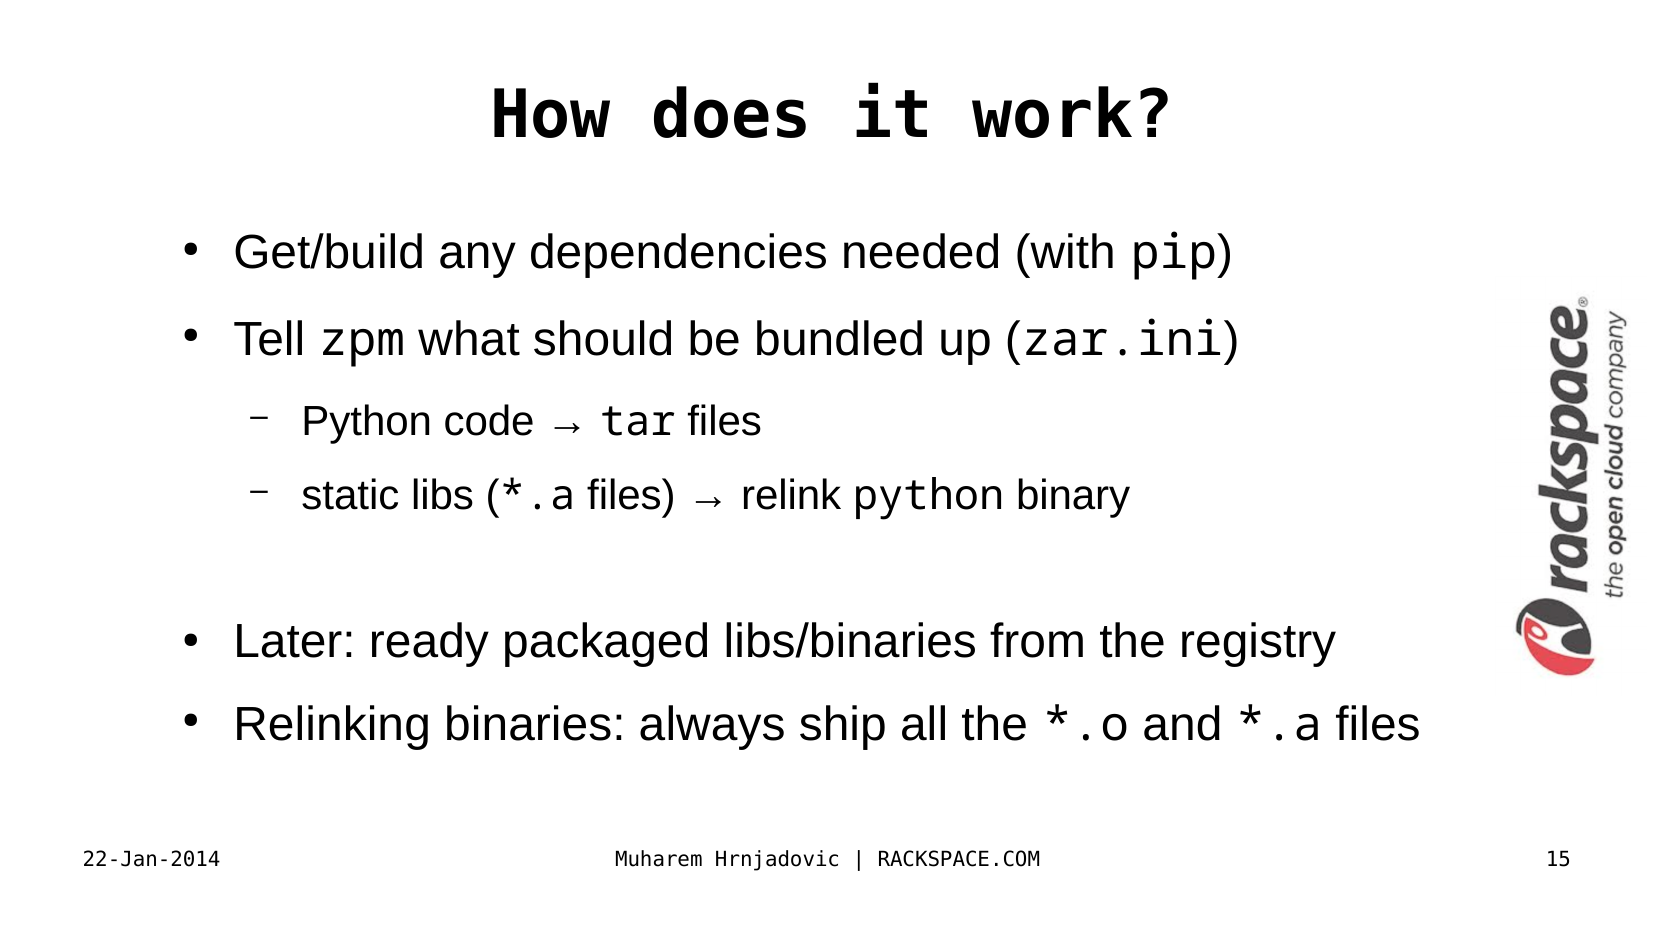

# How does it work?
Get/build any dependencies needed (with pip)
Tell zpm what should be bundled up (zar.ini)
Python code → tar files
static libs (*.a files) → relink python binary
Later: ready packaged libs/binaries from the registry
Relinking binaries: always ship all the *.o and *.a files
22-Jan-2014
Muharem Hrnjadovic | RACKSPACE.COM
15